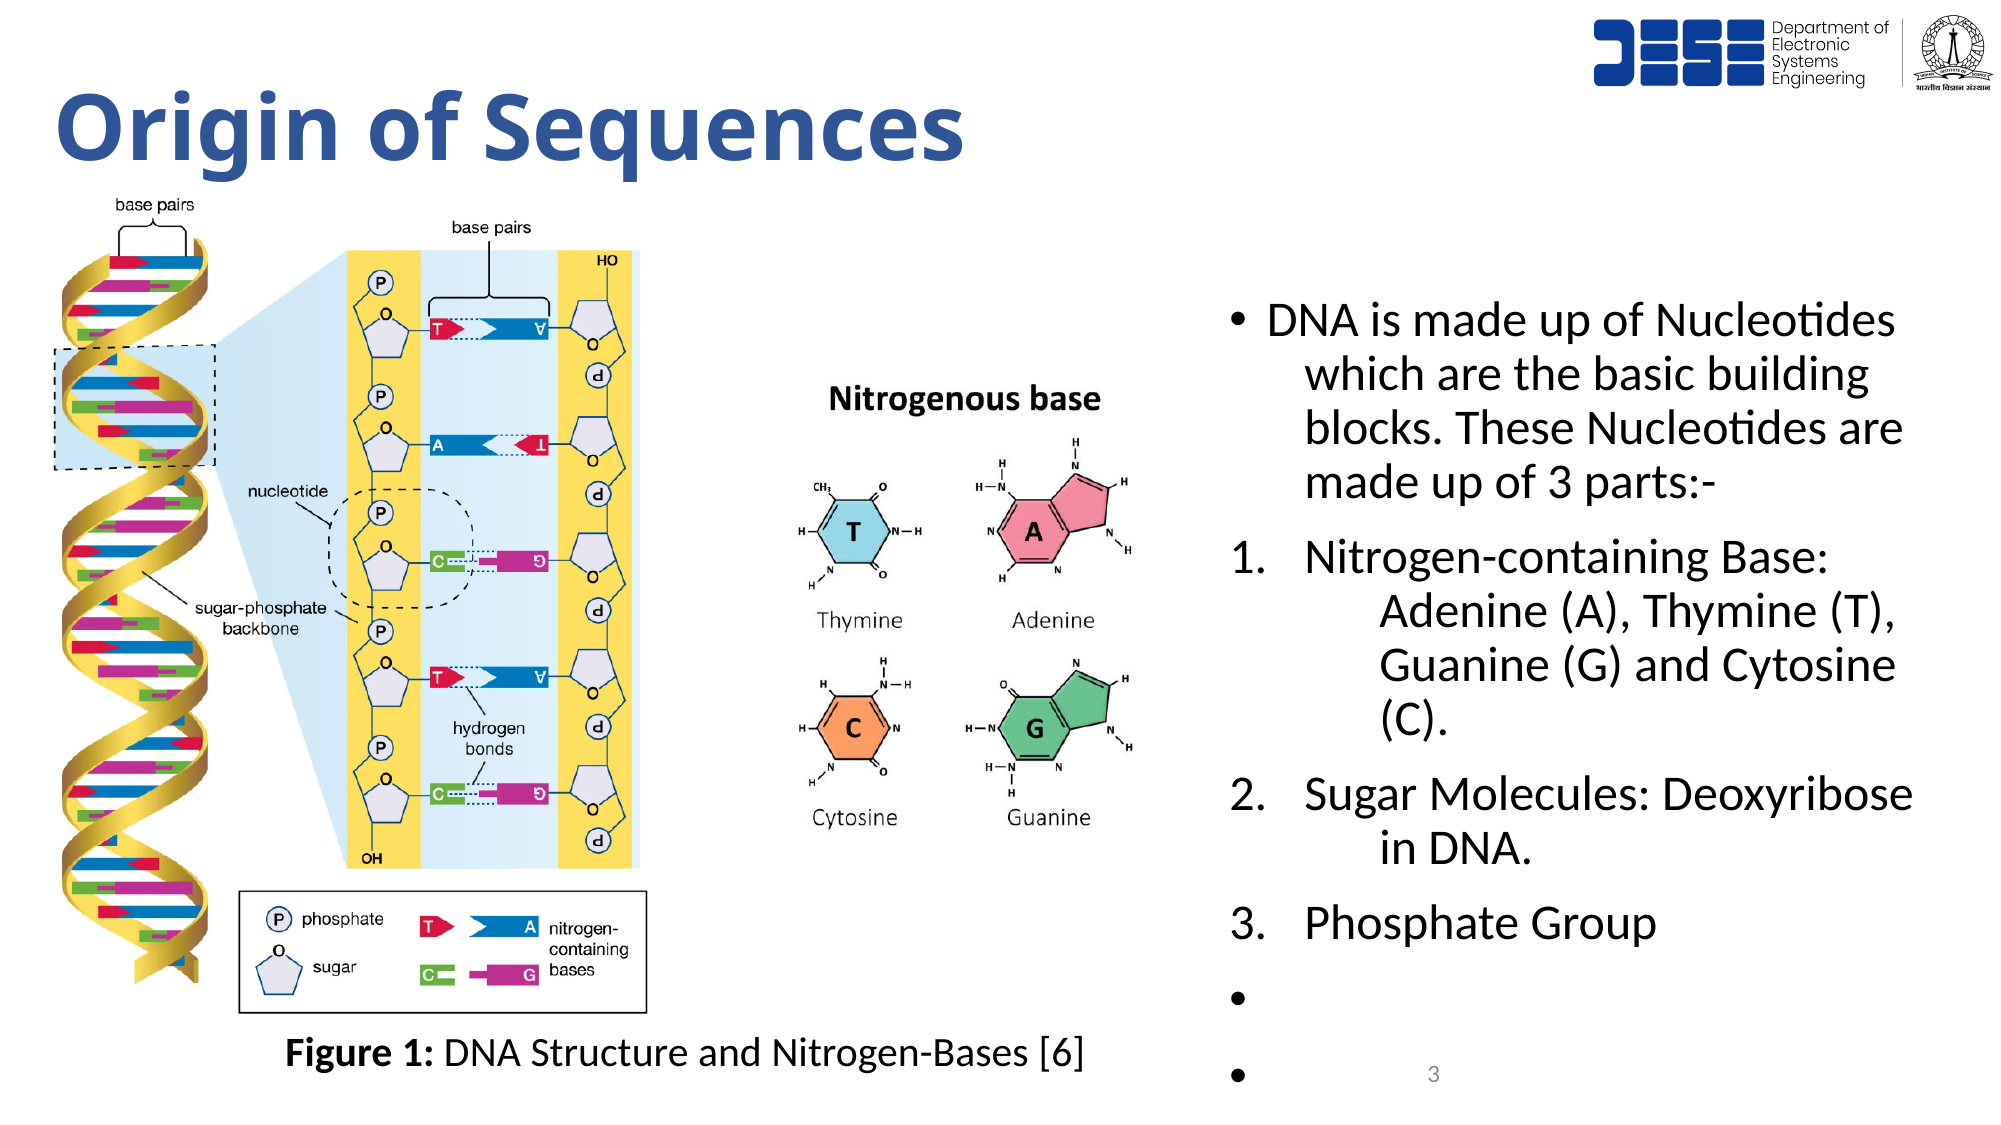

# Origin of Sequences
DNA is made up of Nucleotides which are the basic building blocks. These Nucleotides are made up of 3 parts:-
Nitrogen-containing Base: Adenine (A), Thymine (T), Guanine (G) and Cytosine (C).
Sugar Molecules: Deoxyribose in DNA.
Phosphate Group
Figure 1: DNA Structure and Nitrogen-Bases [6]
3